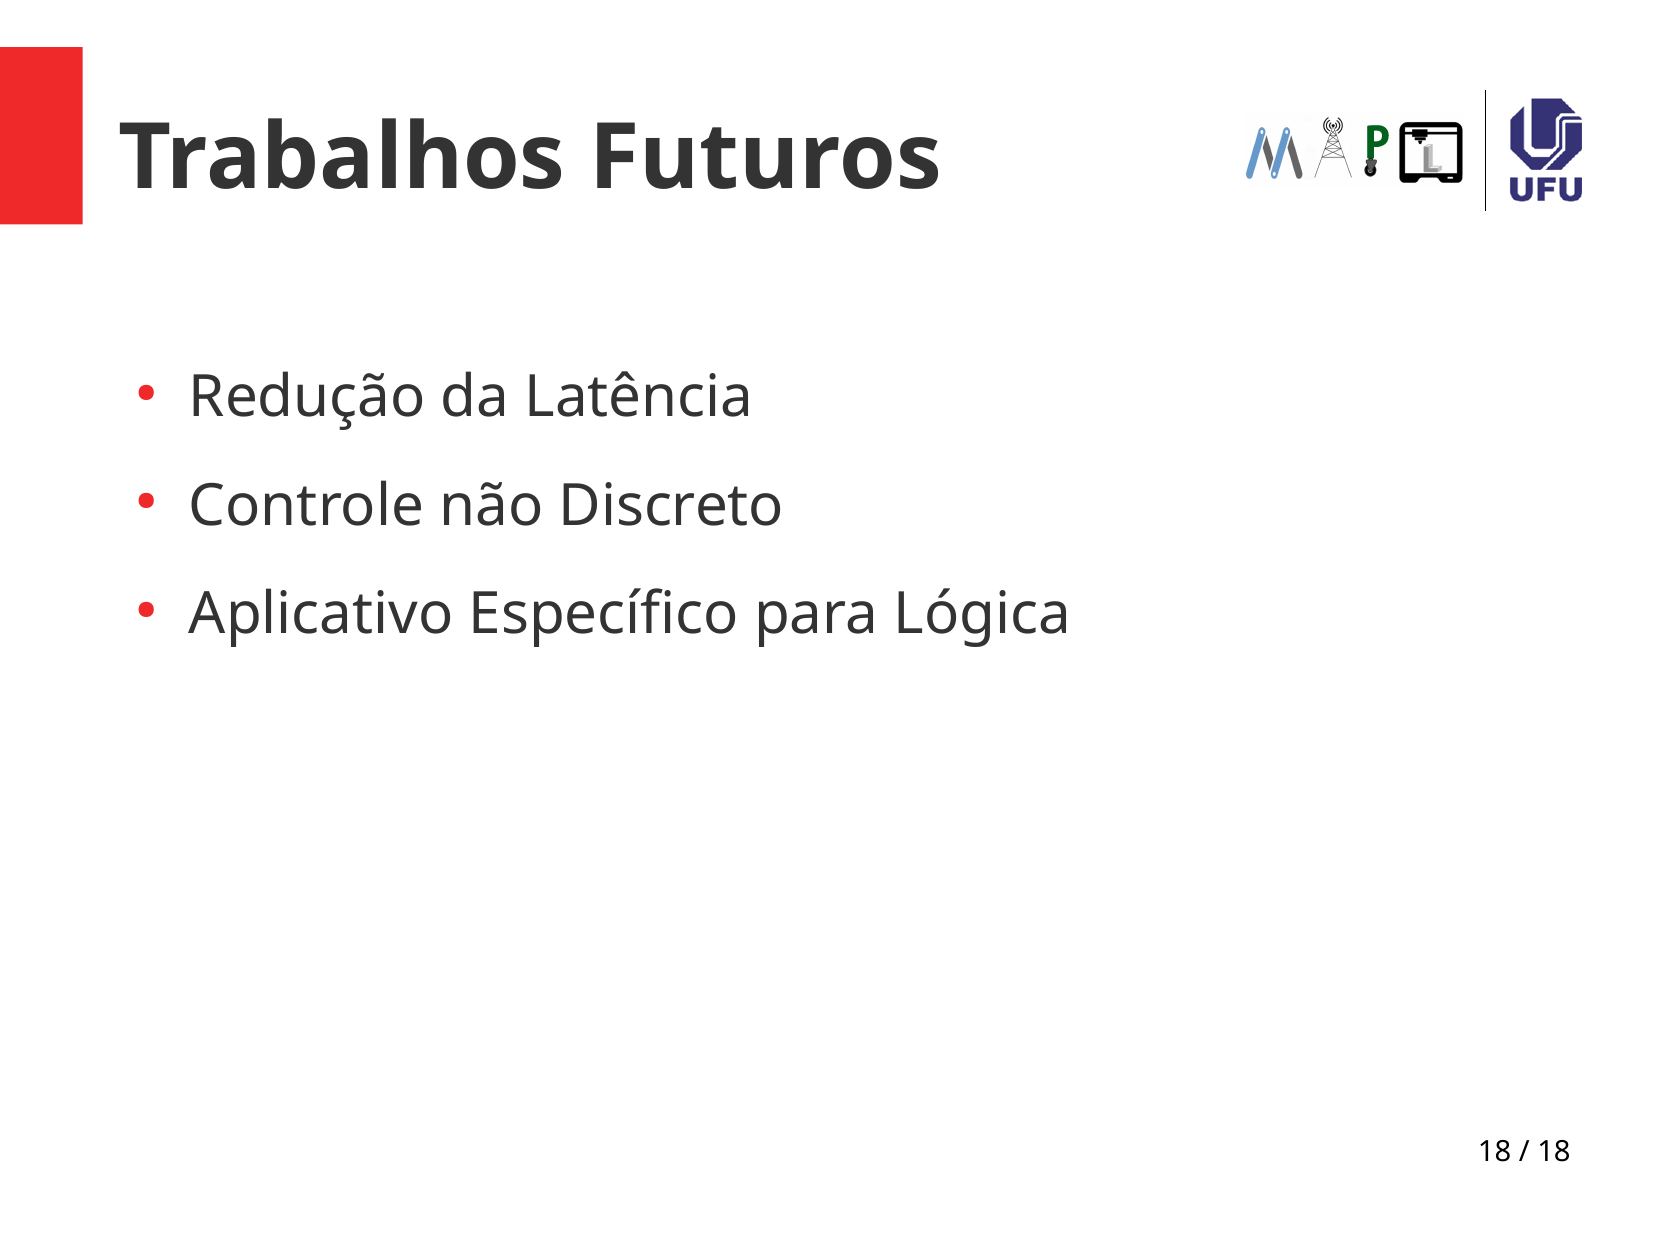

# Trabalhos Futuros
Redução da Latência
Controle não Discreto
Aplicativo Específico para Lógica
18